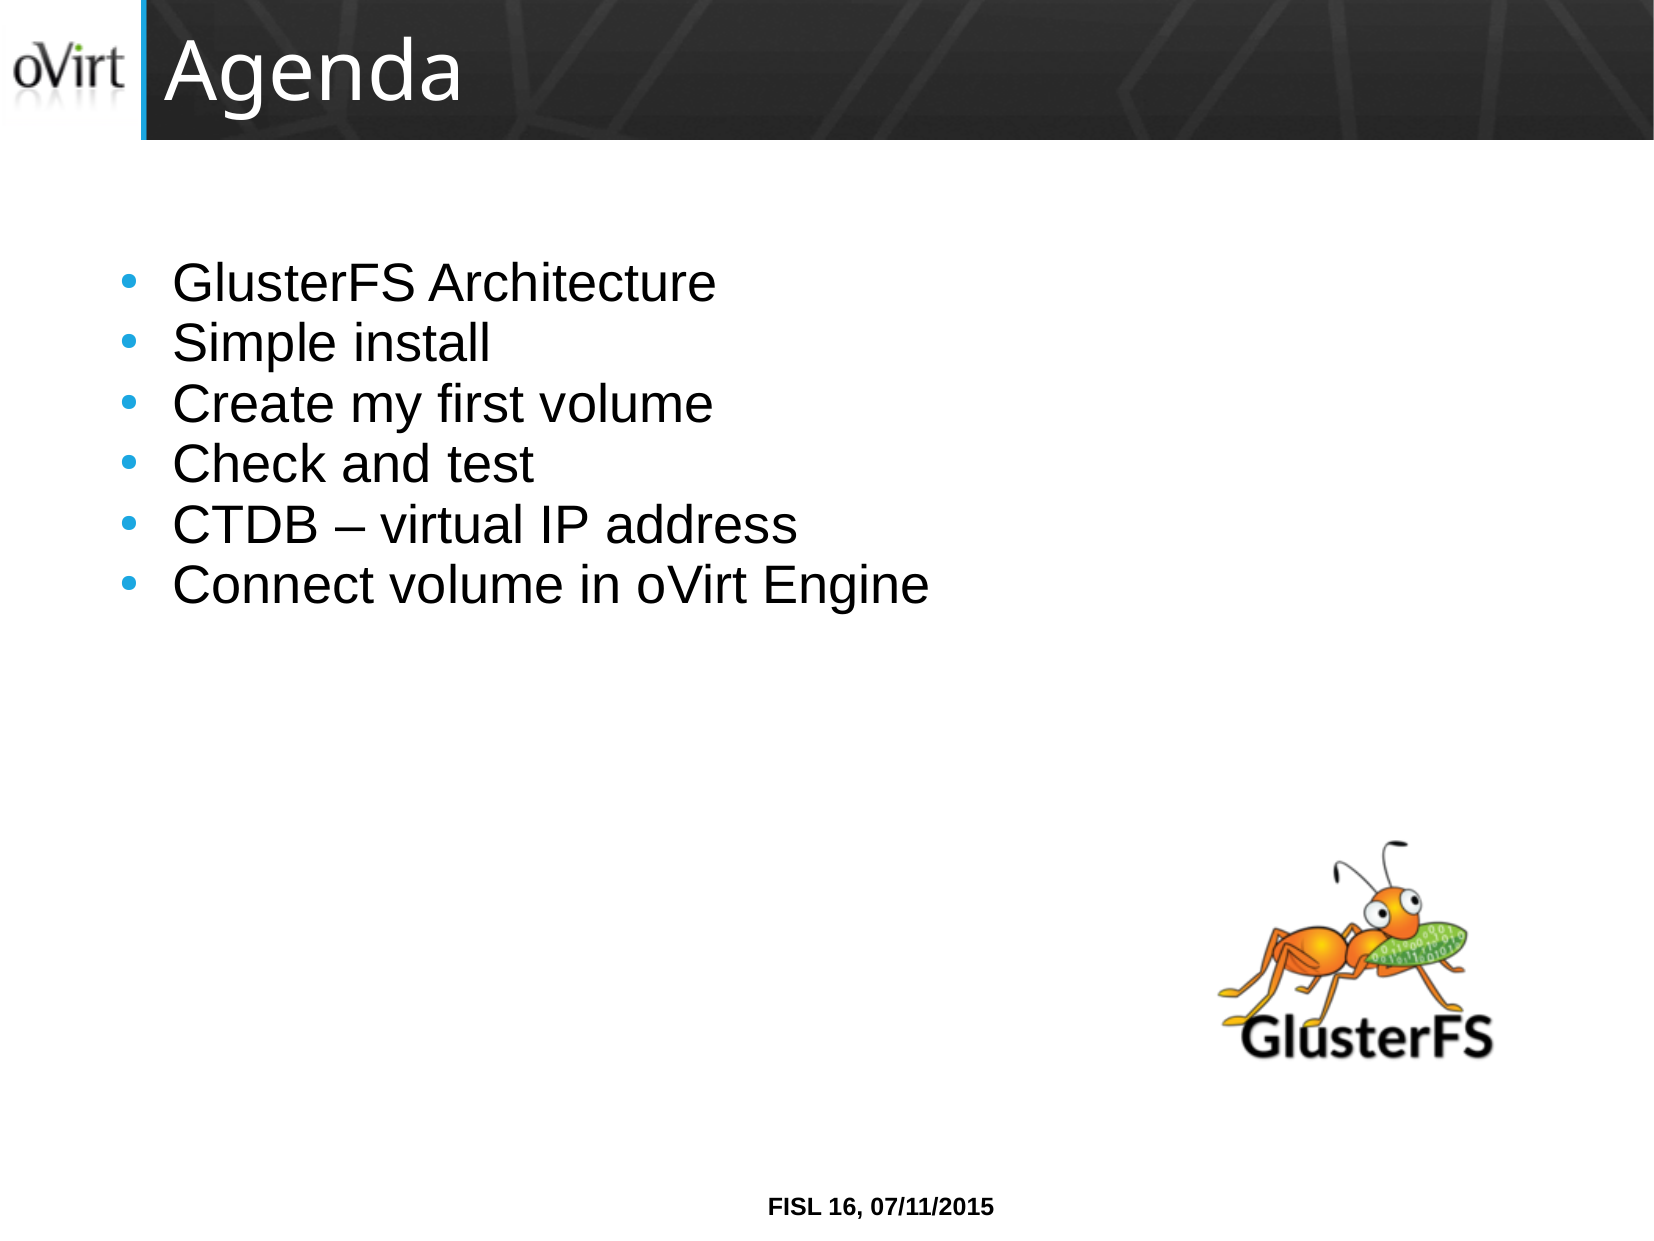

# Agenda
GlusterFS Architecture
Simple install
Create my first volume
Check and test
CTDB – virtual IP address
Connect volume in oVirt Engine